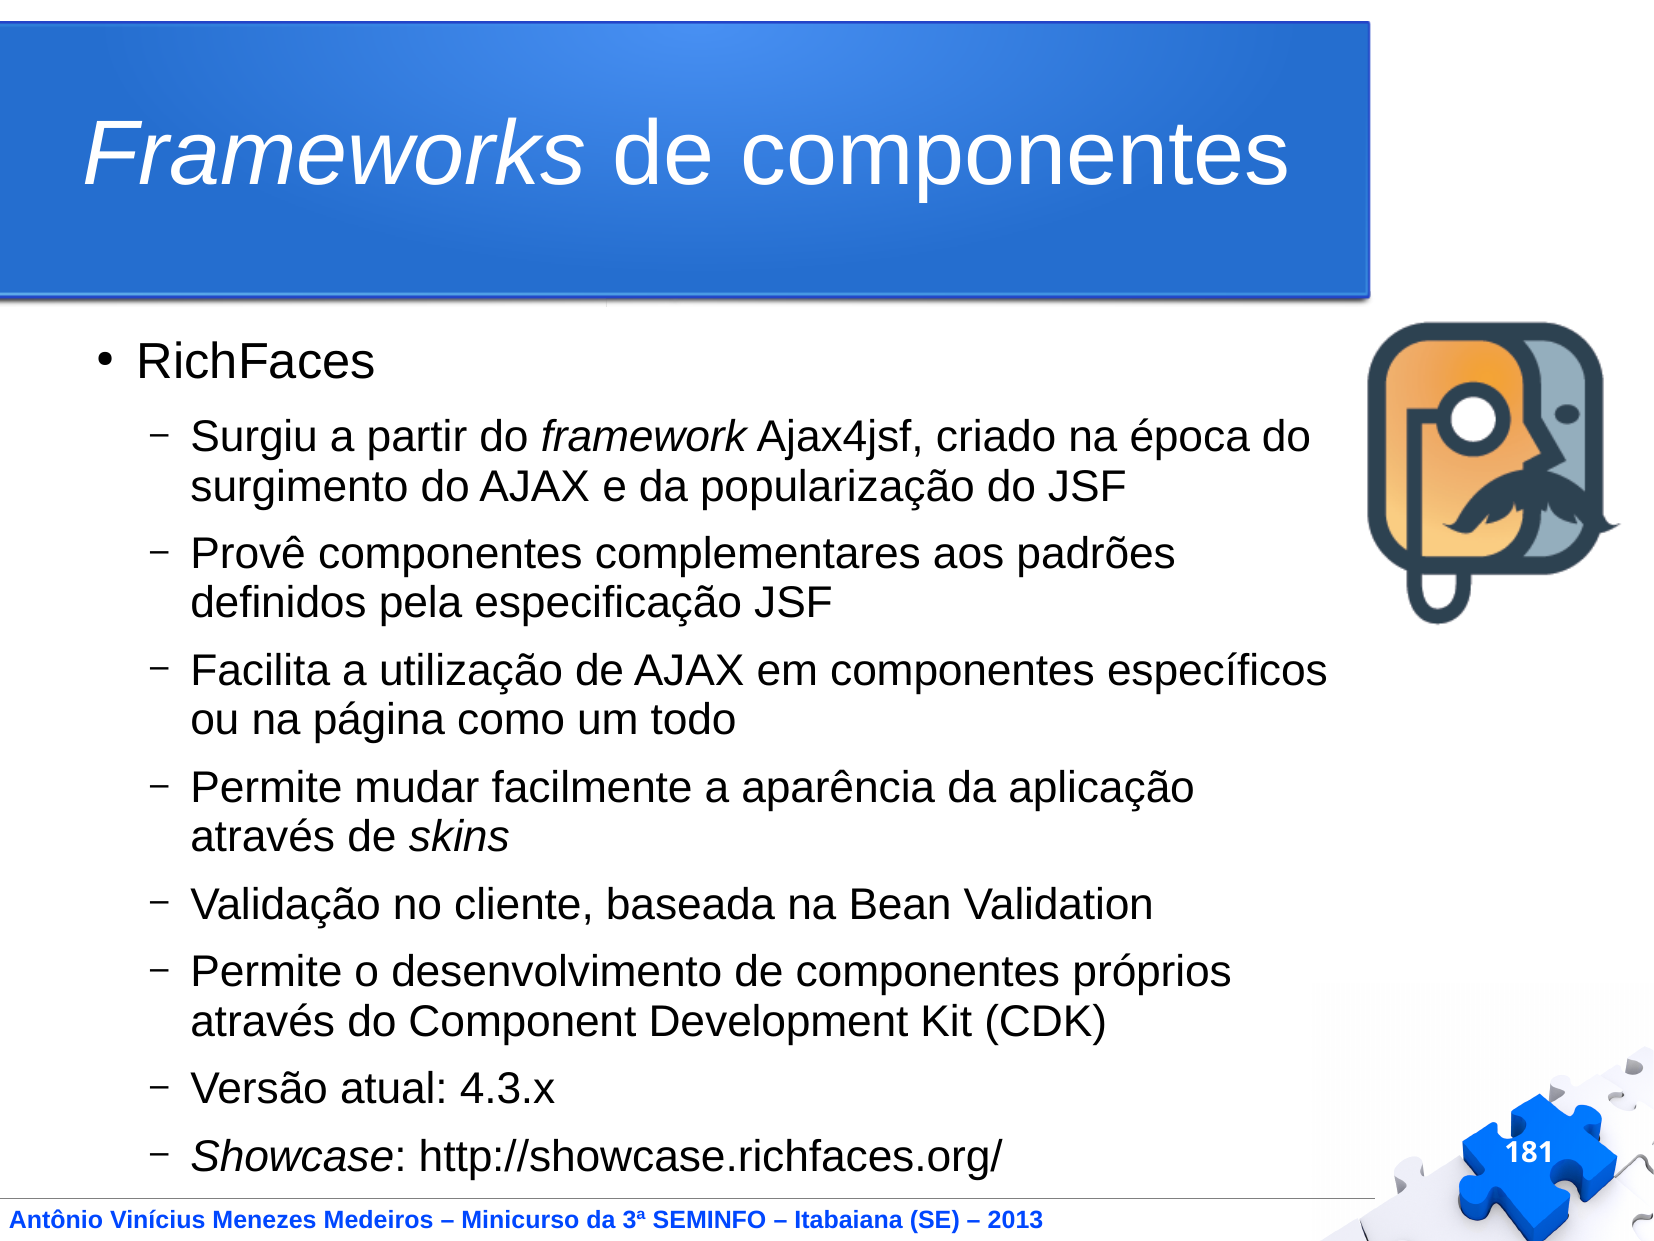

# Frameworks de componentes
RichFaces
Surgiu a partir do framework Ajax4jsf, criado na época do surgimento do AJAX e da popularização do JSF
Provê componentes complementares aos padrões definidos pela especificação JSF
Facilita a utilização de AJAX em componentes específicos ou na página como um todo
Permite mudar facilmente a aparência da aplicação através de skins
Validação no cliente, baseada na Bean Validation
Permite o desenvolvimento de componentes próprios através do Component Development Kit (CDK)
Versão atual: 4.3.x
Showcase: http://showcase.richfaces.org/
181